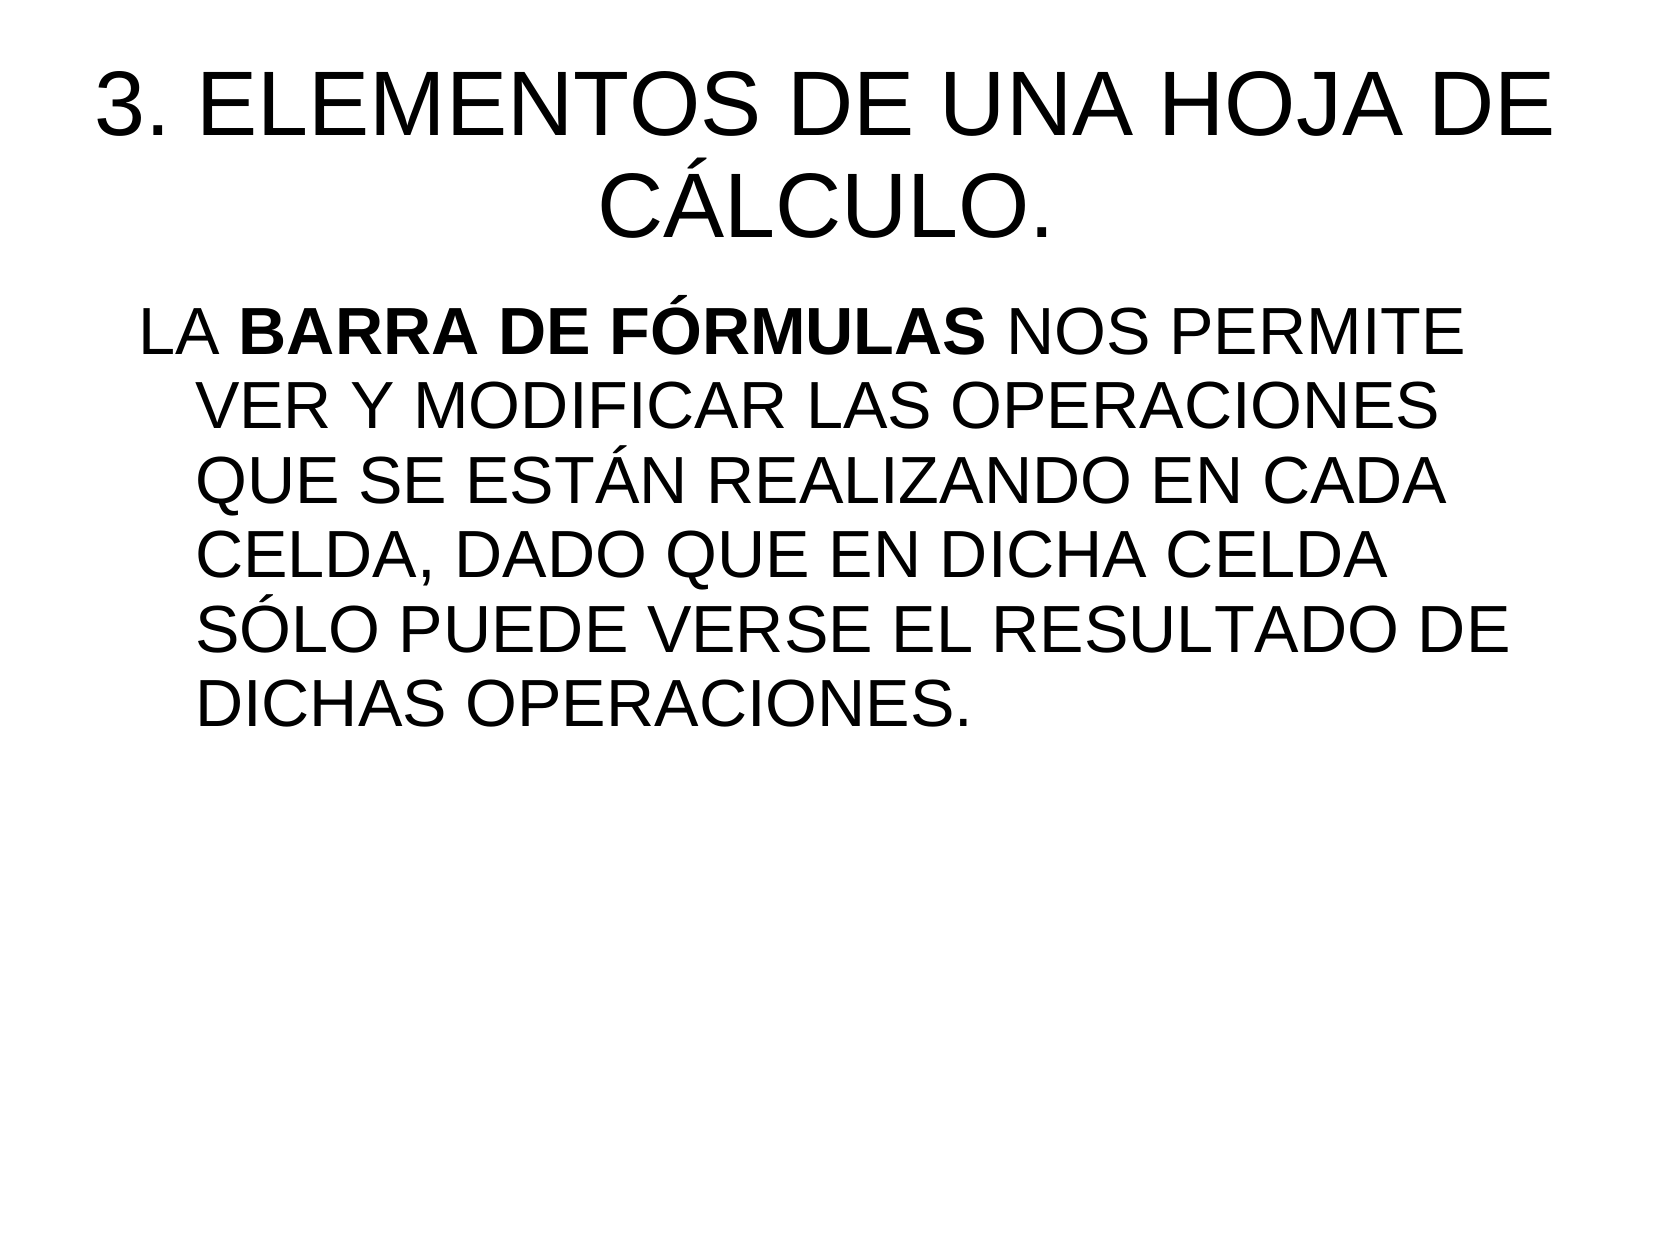

# 3. ELEMENTOS DE UNA HOJA DE CÁLCULO.
LA BARRA DE FÓRMULAS NOS PERMITE VER Y MODIFICAR LAS OPERACIONES QUE SE ESTÁN REALIZANDO EN CADA CELDA, DADO QUE EN DICHA CELDA SÓLO PUEDE VERSE EL RESULTADO DE DICHAS OPERACIONES.